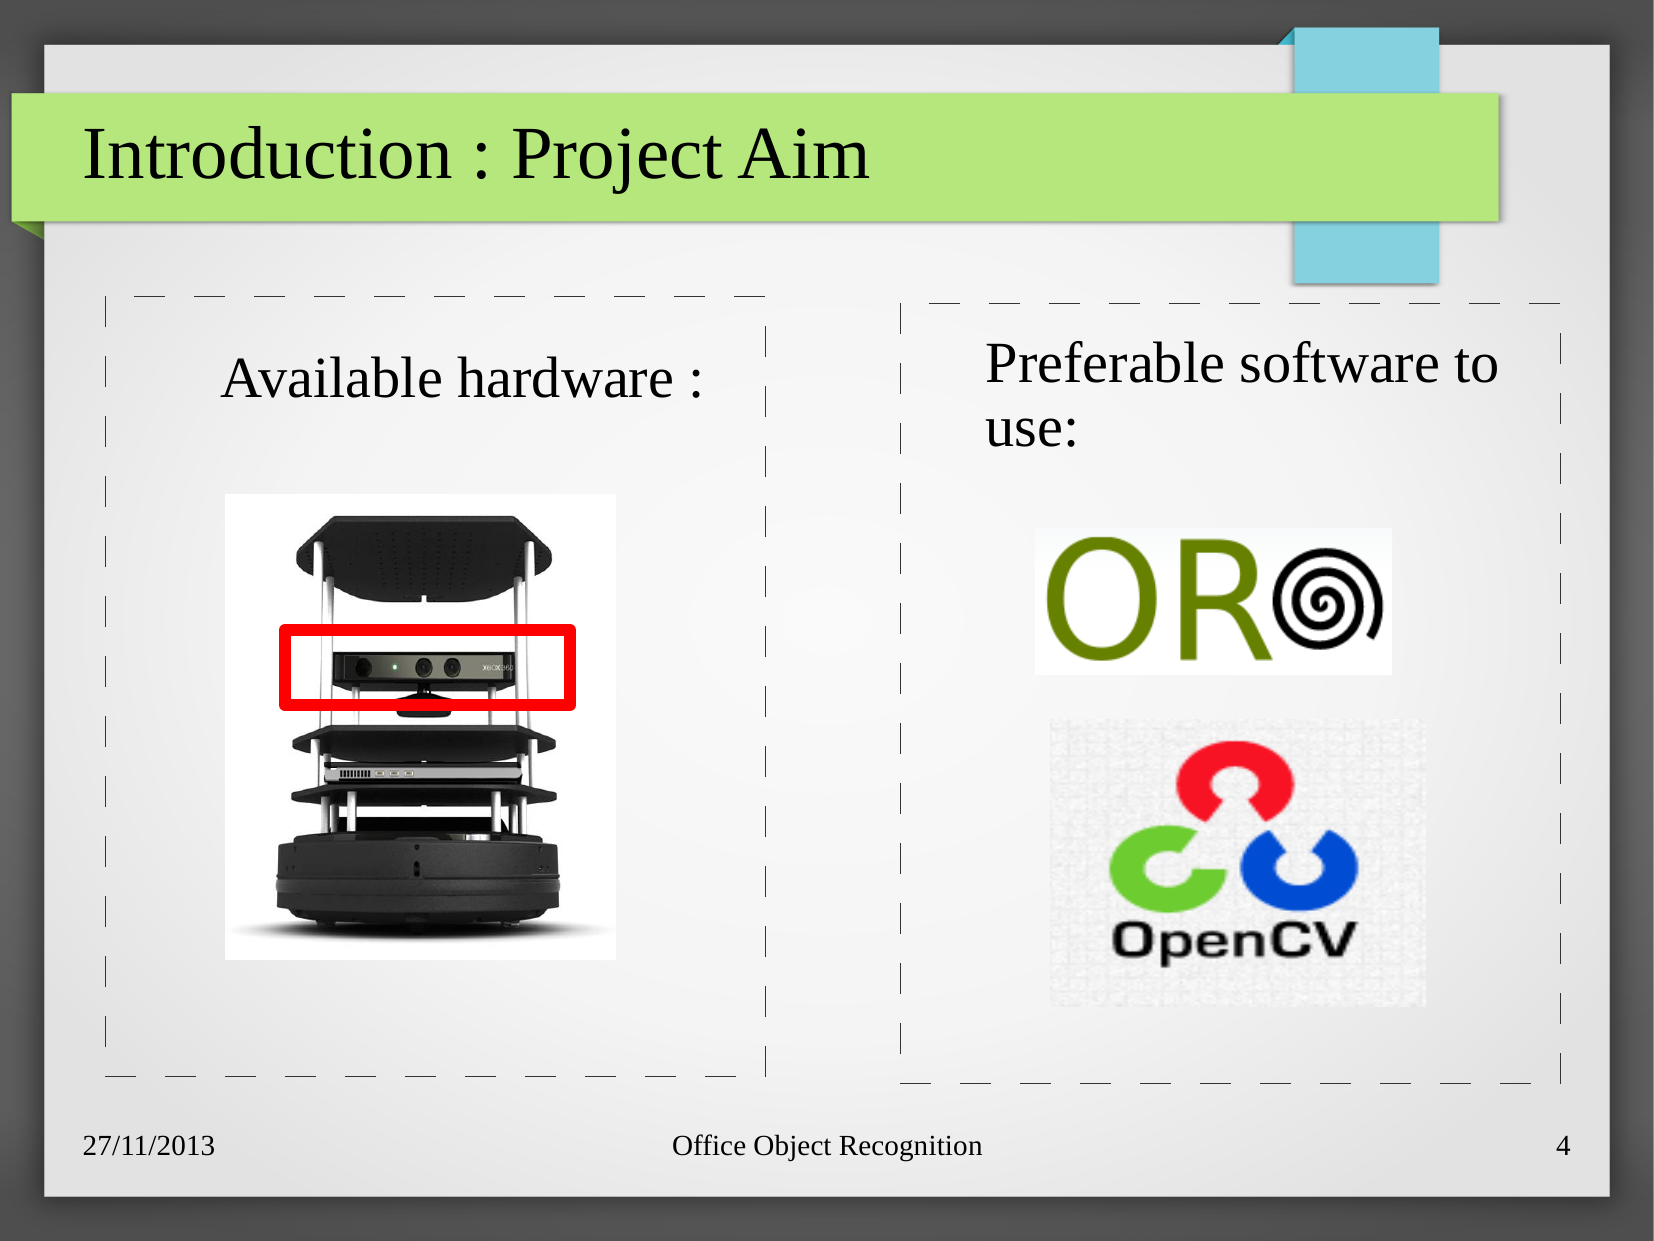

# Introduction : Project Aim
Preferable software to use:
Available hardware :
27/11/2013
Office Object Recognition
4